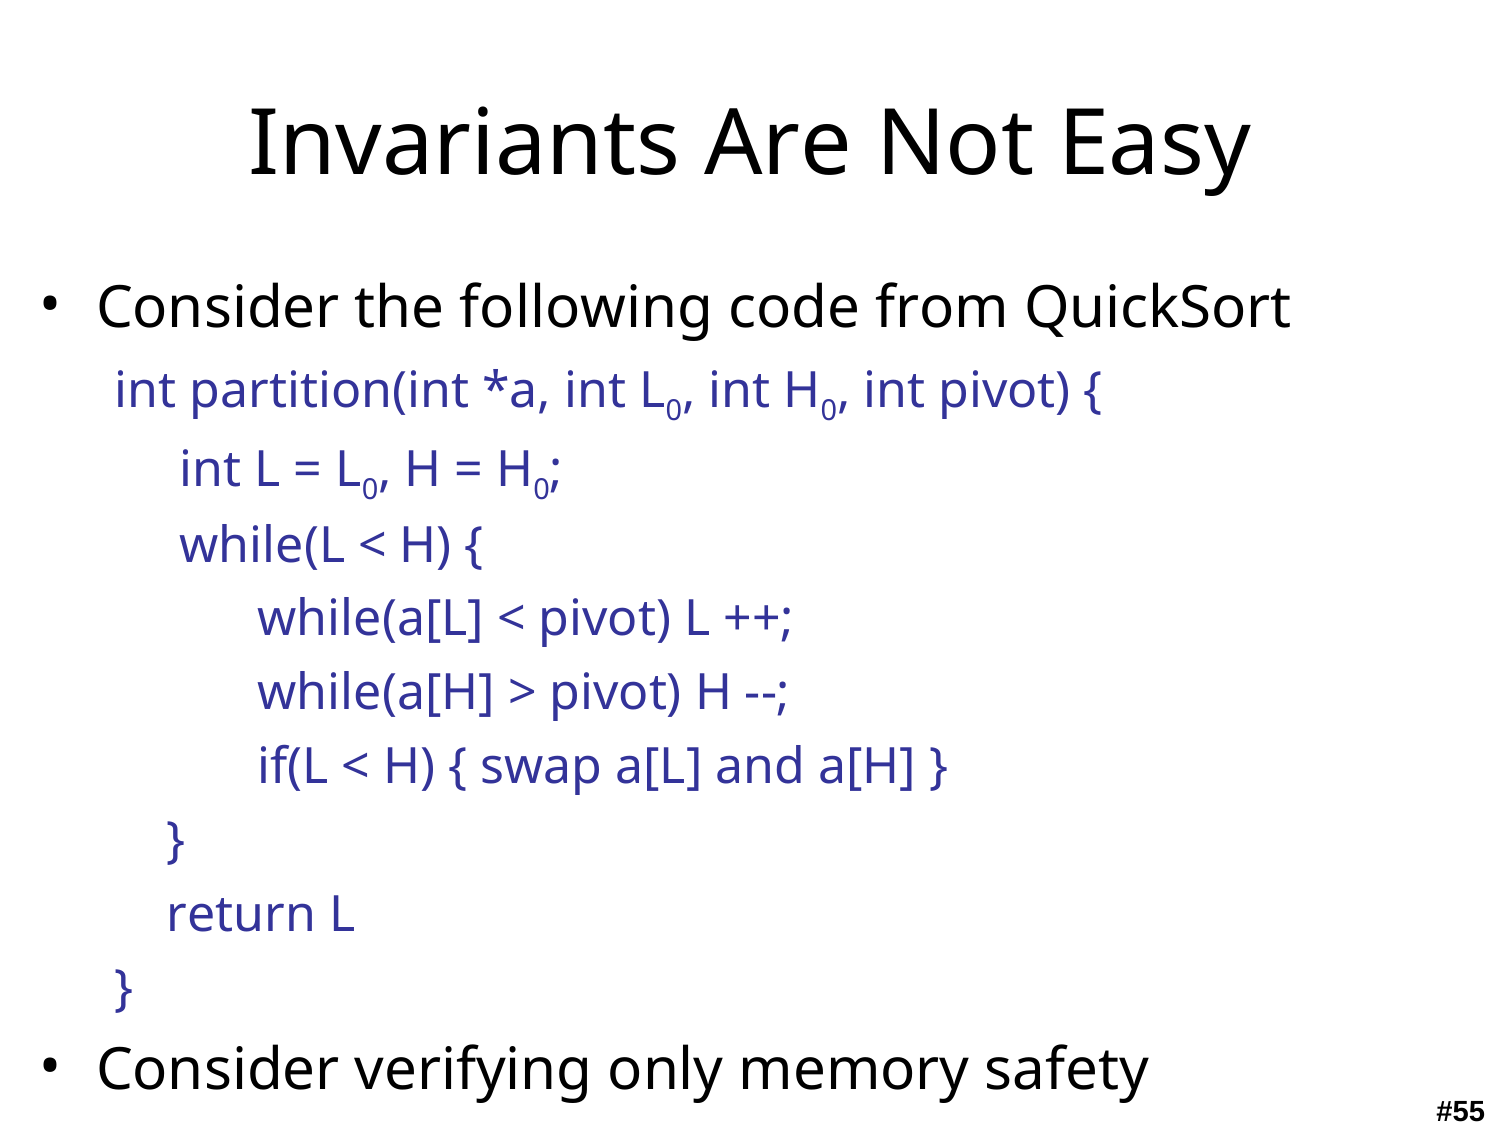

# Invariants Are Not Easy
Consider the following code from QuickSort
int partition(int *a, int L0, int H0, int pivot) {
 int L = L0, H = H0;
 while(L < H) {
 while(a[L] < pivot) L ++;
 while(a[H] > pivot) H --;
 if(L < H) { swap a[L] and a[H] }
 }
 return L
}
Consider verifying only memory safety
What is the loop invariant for the outer loop ?
55